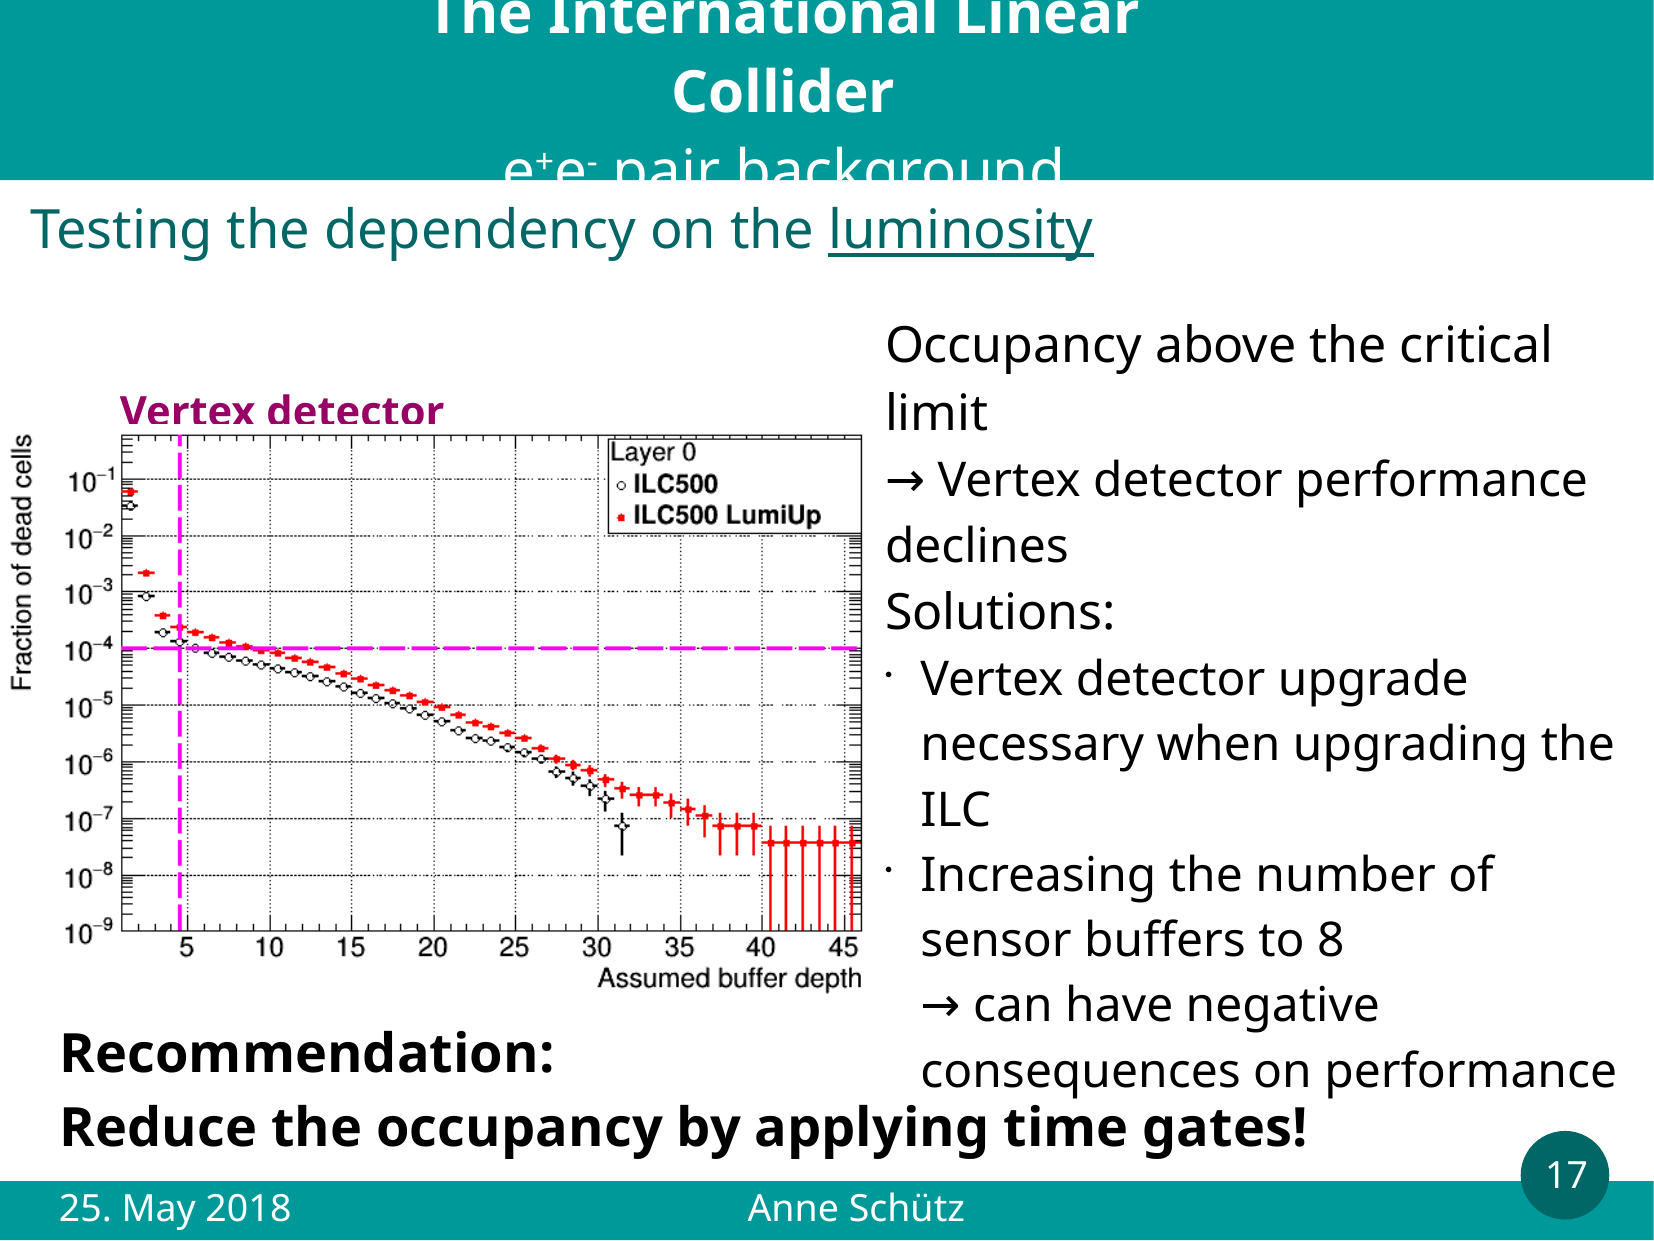

# The International Linear Collider e+e- pair background
Testing the dependency on the luminosity
Occupancy above the critical limit
→ Vertex detector performance declines
Solutions:
Vertex detector upgrade necessary when upgrading the ILC
Increasing the number of sensor buffers to 8
→ can have negative consequences on performance
Vertex detector barrel
Recommendation:
Reduce the occupancy by applying time gates!